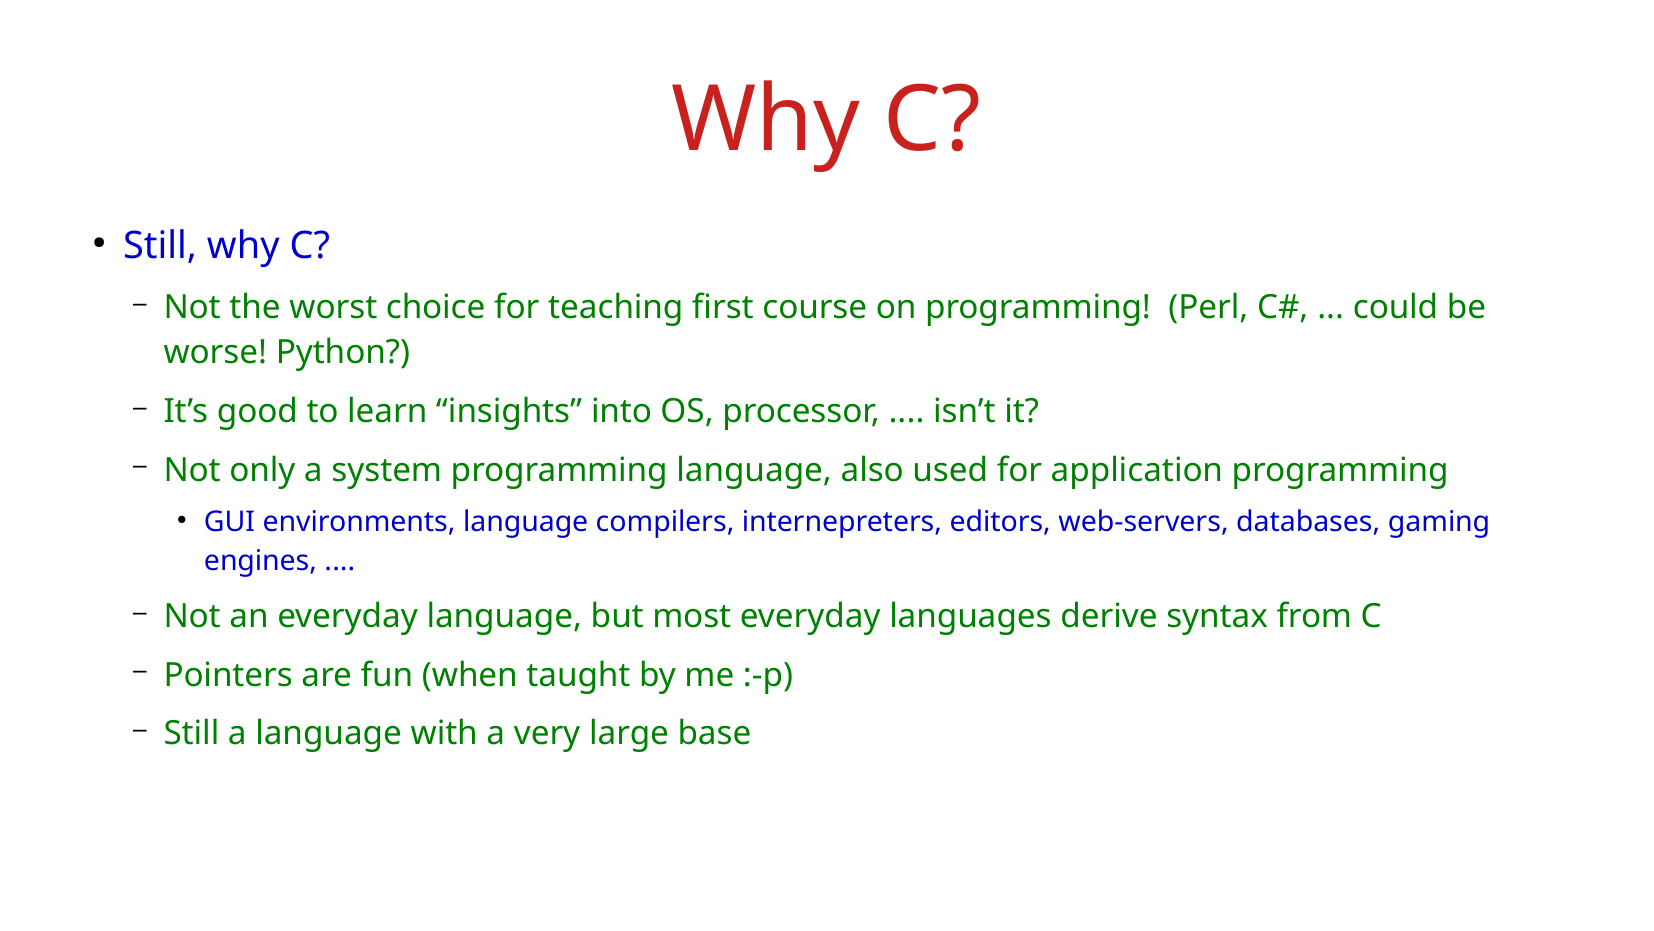

# Why C?
Still, why C?
Not the worst choice for teaching first course on programming! (Perl, C#, ... could be worse! Python?)
It’s good to learn “insights” into OS, processor, .... isn’t it?
Not only a system programming language, also used for application programming
GUI environments, language compilers, internepreters, editors, web-servers, databases, gaming engines, ....
Not an everyday language, but most everyday languages derive syntax from C
Pointers are fun (when taught by me :-p)
Still a language with a very large base